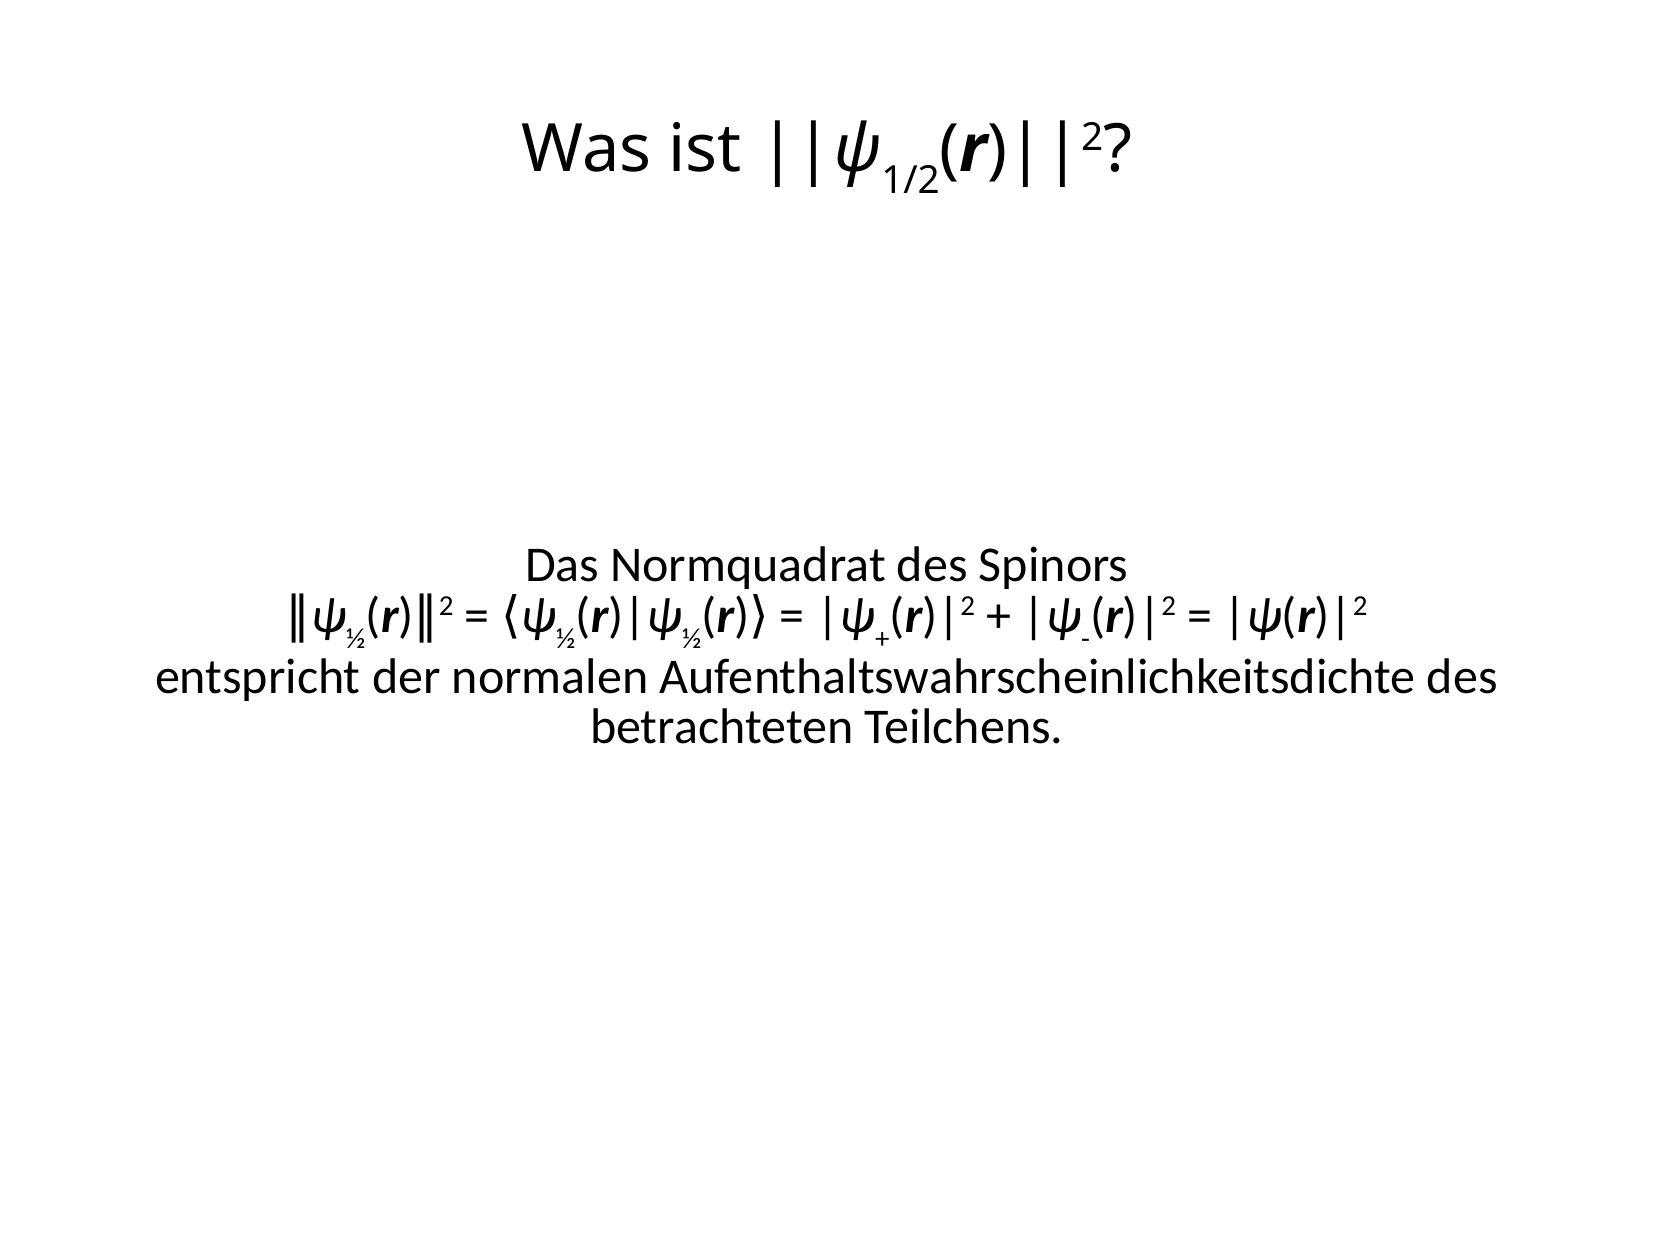

# Was ist ||ψ1/2(r)||2?
Das Normquadrat des Spinors
∥ψ½(r)∥2 = ⟨ψ½(r)|ψ½(r)⟩ = |ψ+(r)|2 + |ψ-(r)|2 = |ψ(r)|2
entspricht der normalen Aufenthaltswahrscheinlichkeitsdichte des betrachteten Teilchens.